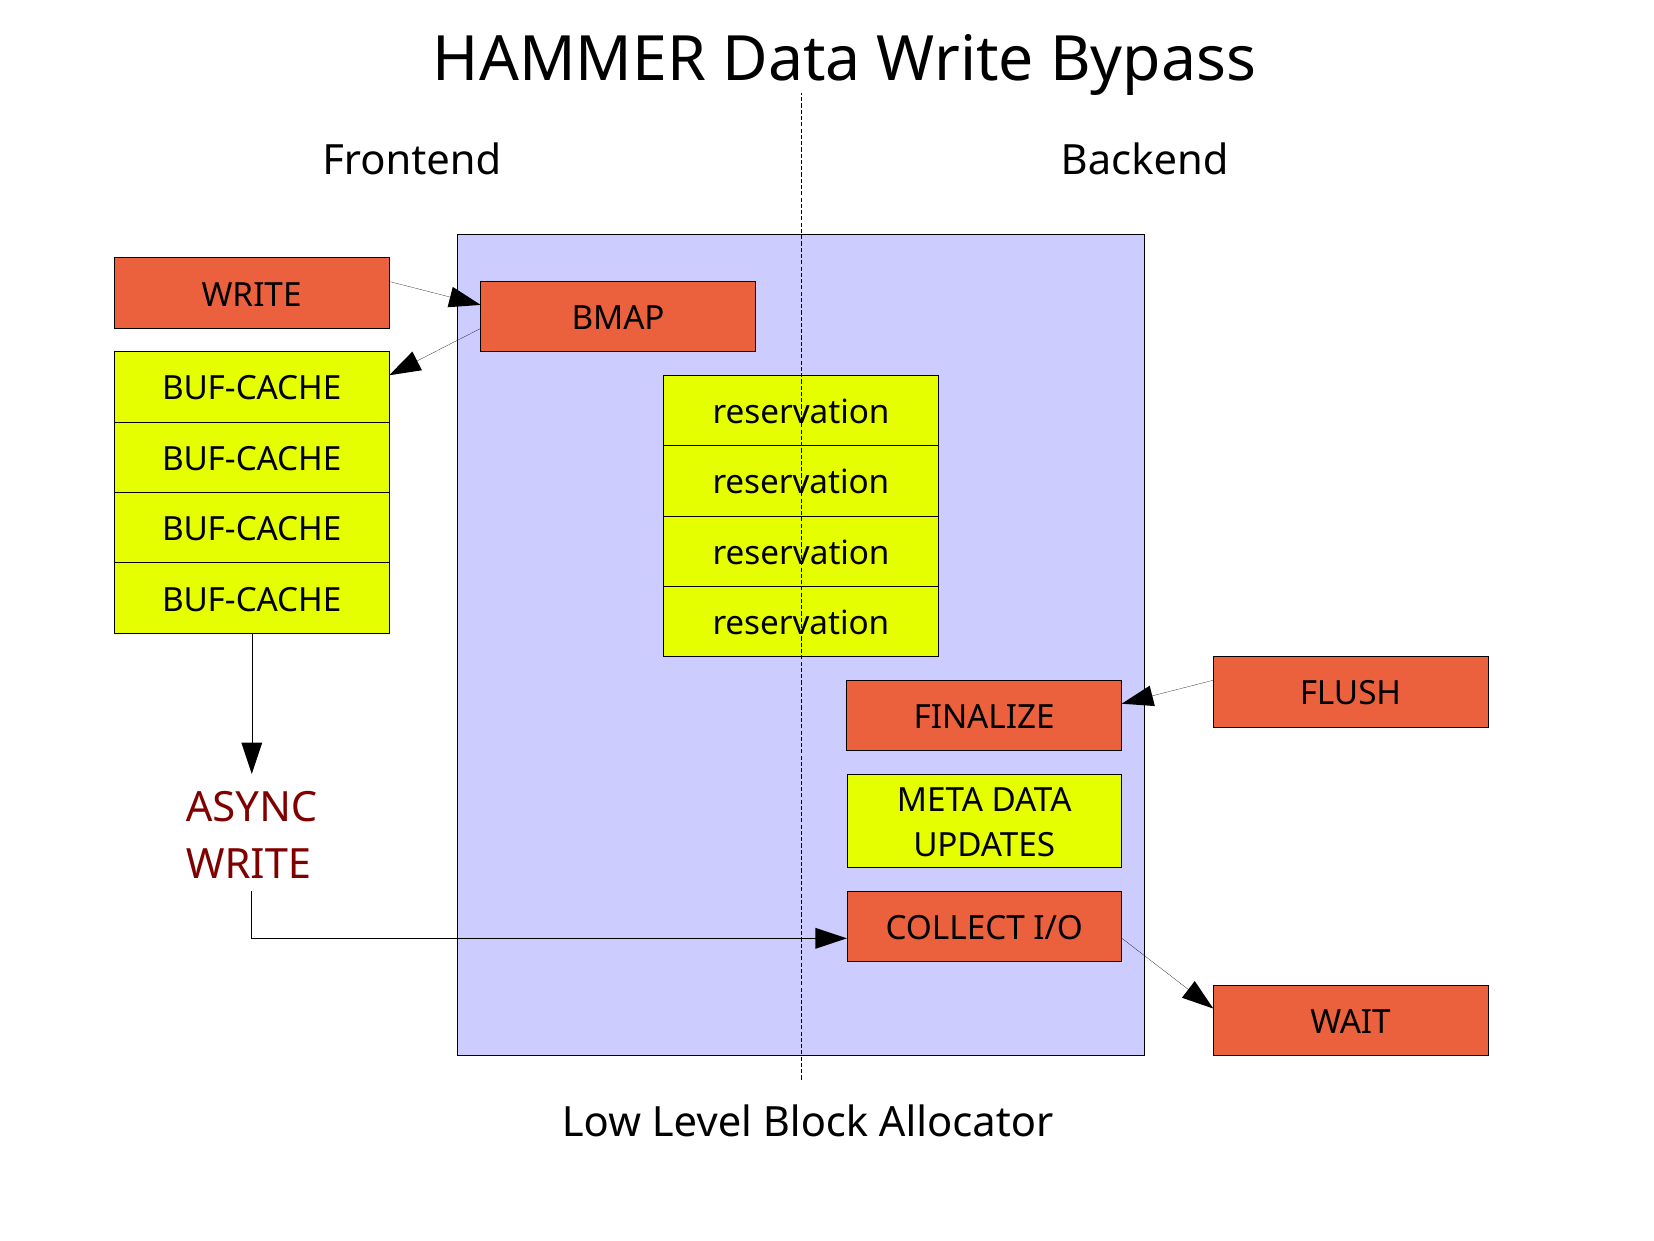

HAMMER Data Write Bypass
Frontend
Backend
WRITE
BMAP
BUF-CACHE
reservation
BUF-CACHE
reservation
BUF-CACHE
reservation
BUF-CACHE
reservation
FLUSH
FINALIZE
ASYNC
WRITE
META DATA
UPDATES
COLLECT I/O
WAIT
Low Level Block Allocator